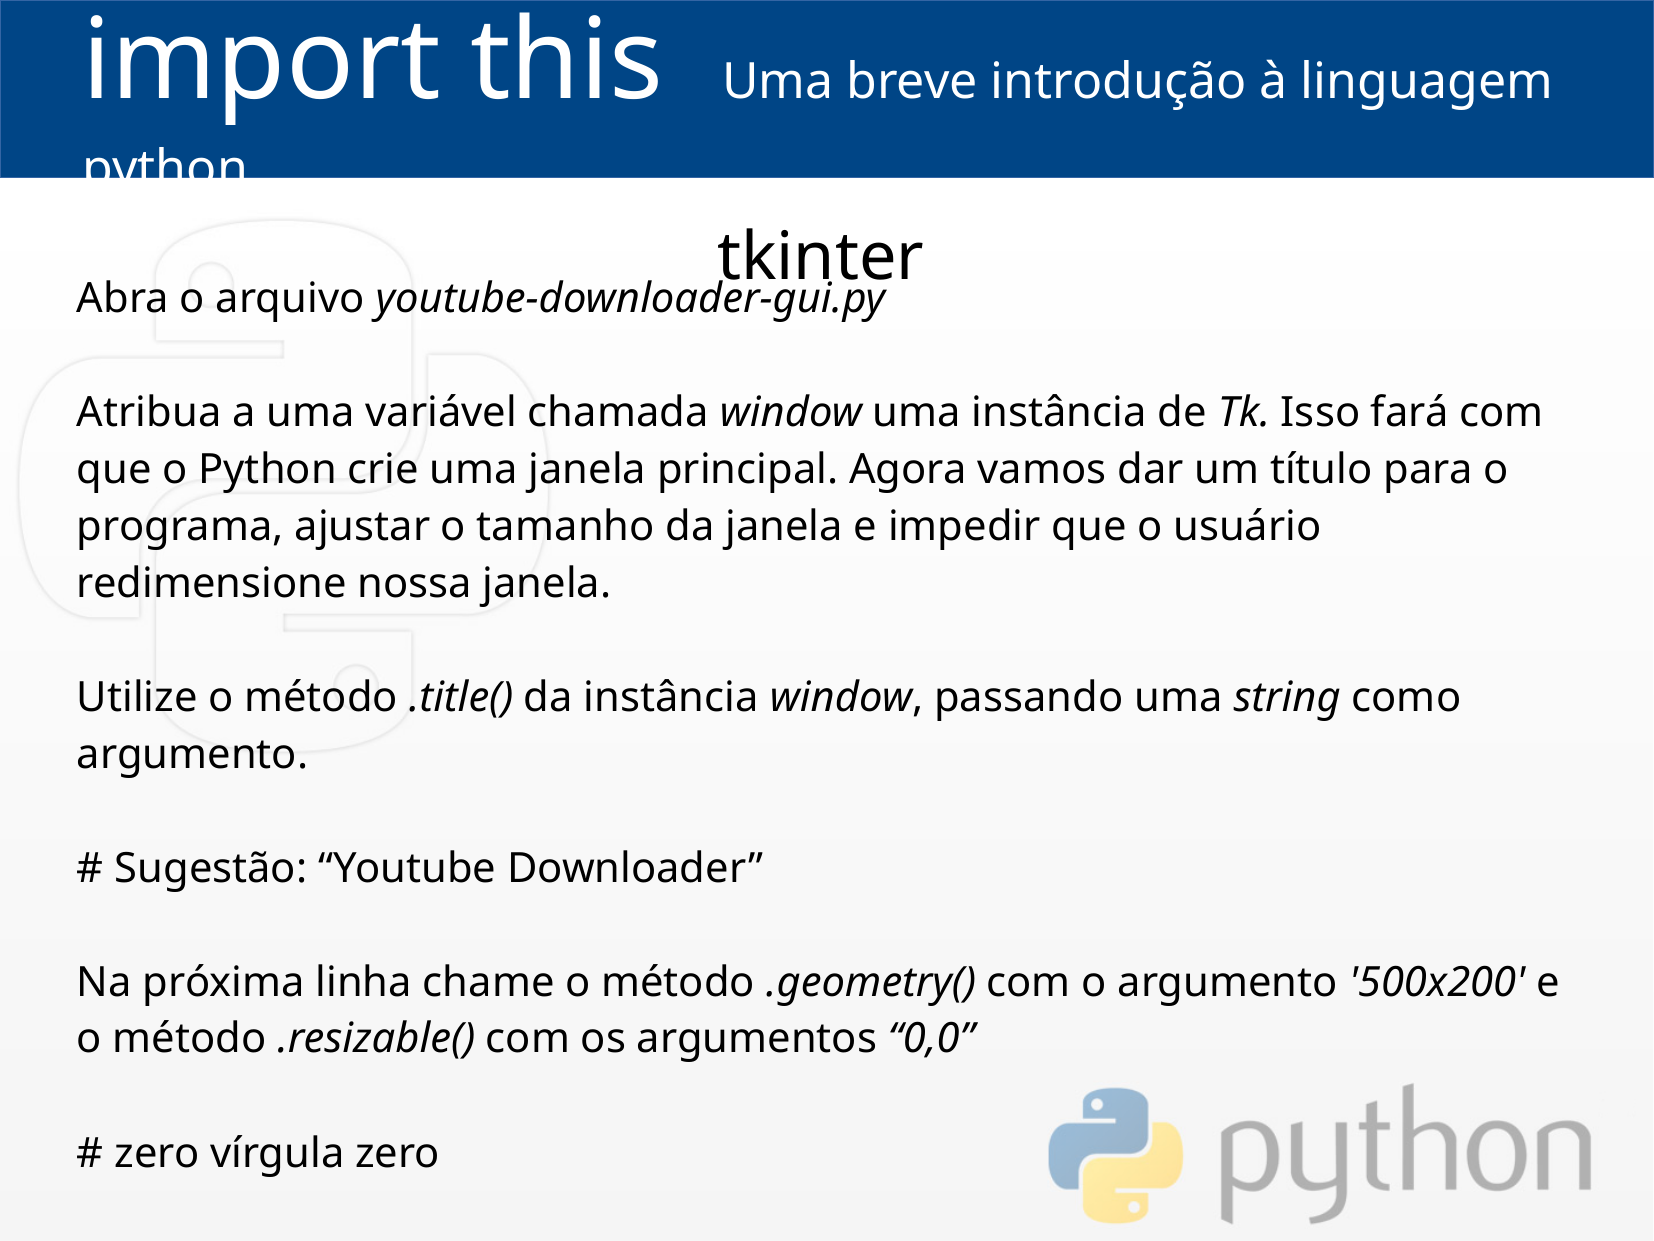

import this Uma breve introdução à linguagem python
tkinter
# Abra o arquivo youtube-downloader-gui.py
Atribua a uma variável chamada window uma instância de Tk. Isso fará com que o Python crie uma janela principal. Agora vamos dar um título para o programa, ajustar o tamanho da janela e impedir que o usuário redimensione nossa janela.
Utilize o método .title() da instância window, passando uma string como argumento.
# Sugestão: “Youtube Downloader”
Na próxima linha chame o método .geometry() com o argumento '500x200' e o método .resizable() com os argumentos “0,0”
# zero vírgula zero